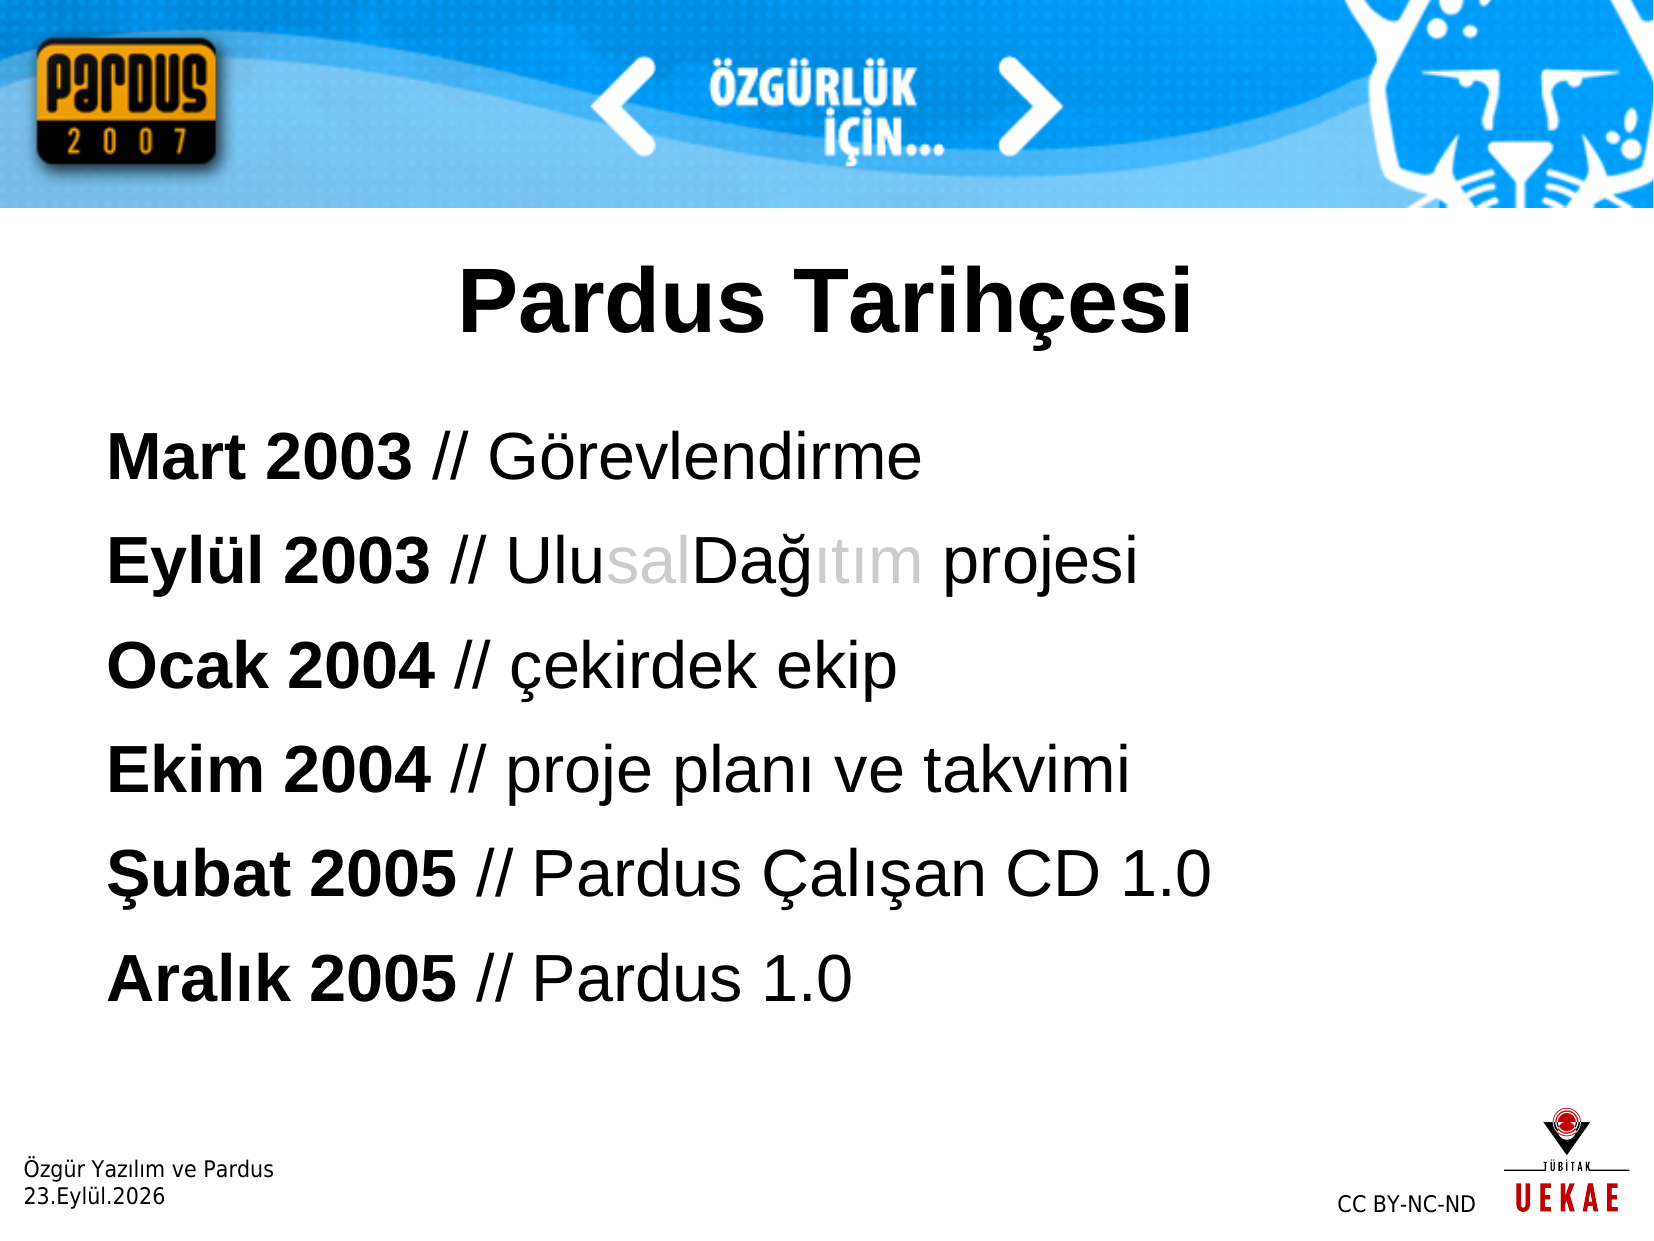

# Pardus Tarihçesi
Mart 2003 // Görevlendirme
Eylül 2003 // UlusalDağıtım projesi
Ocak 2004 // çekirdek ekip
Ekim 2004 // proje planı ve takvimi
Şubat 2005 // Pardus Çalışan CD 1.0
Aralık 2005 // Pardus 1.0